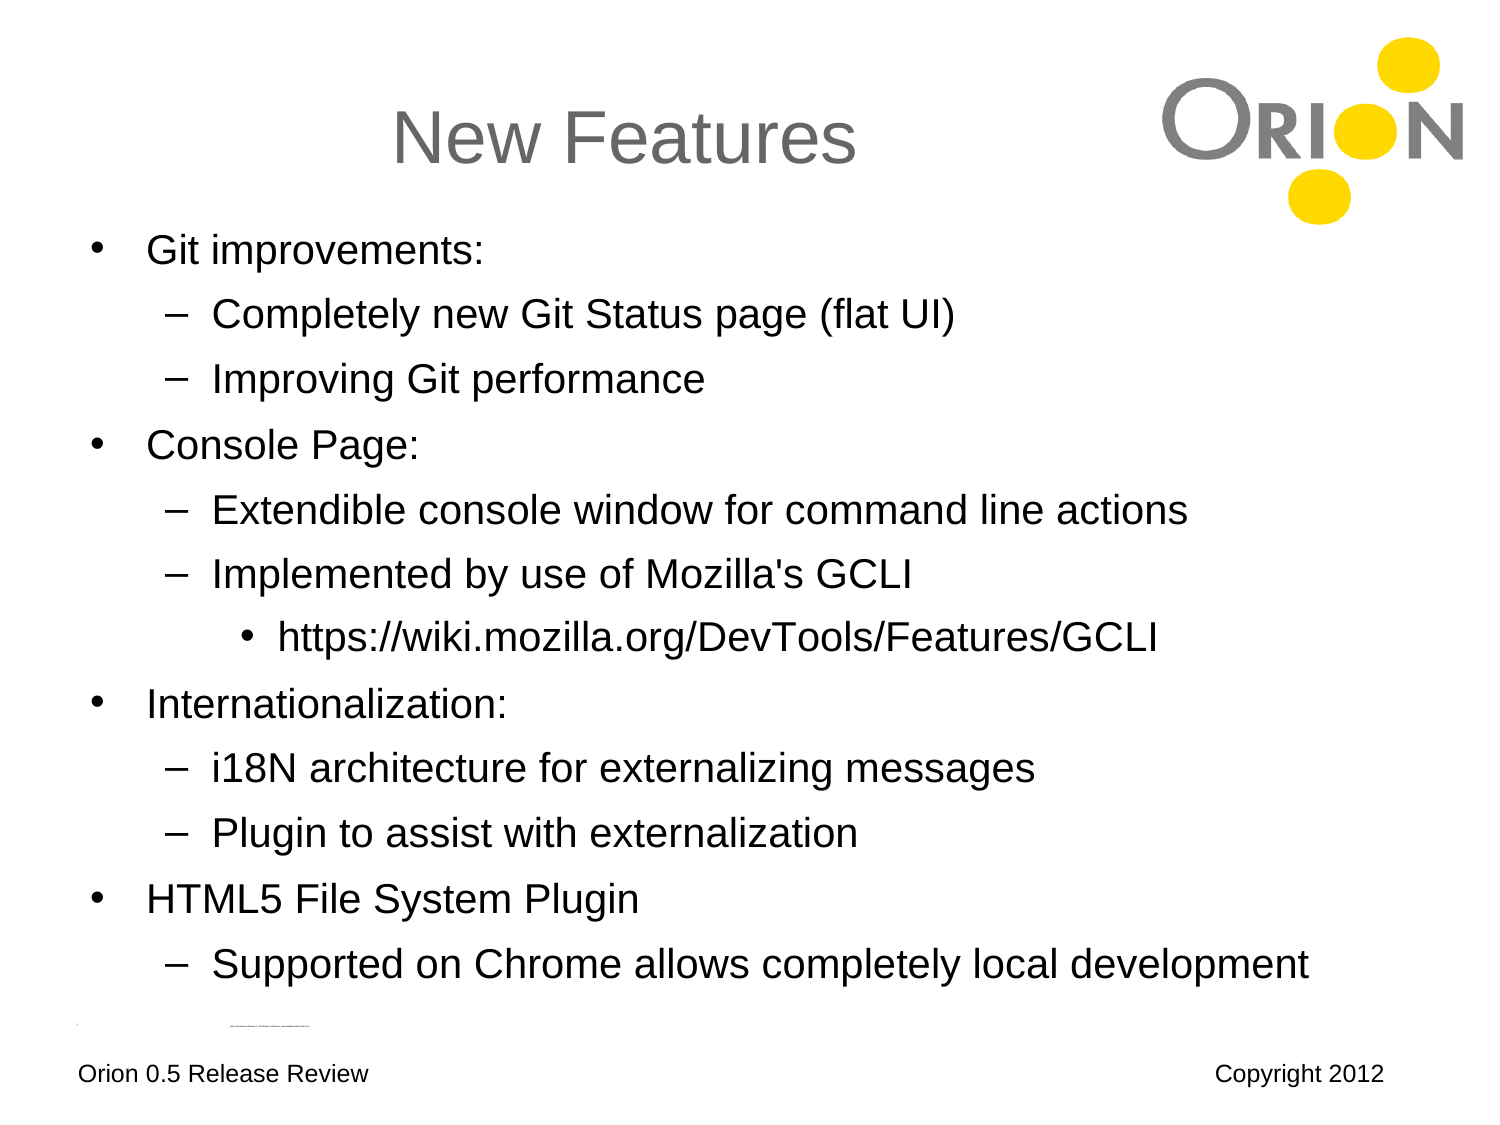

# New Features
Git improvements:
Completely new Git Status page (flat UI)
Improving Git performance
Console Page:
Extendible console window for command line actions
Implemented by use of Mozilla's GCLI
https://wiki.mozilla.org/DevTools/Features/GCLI
Internationalization:
i18N architecture for externalizing messages
Plugin to assist with externalization
HTML5 File System Plugin
Supported on Chrome allows completely local development
3
Copyright 2011